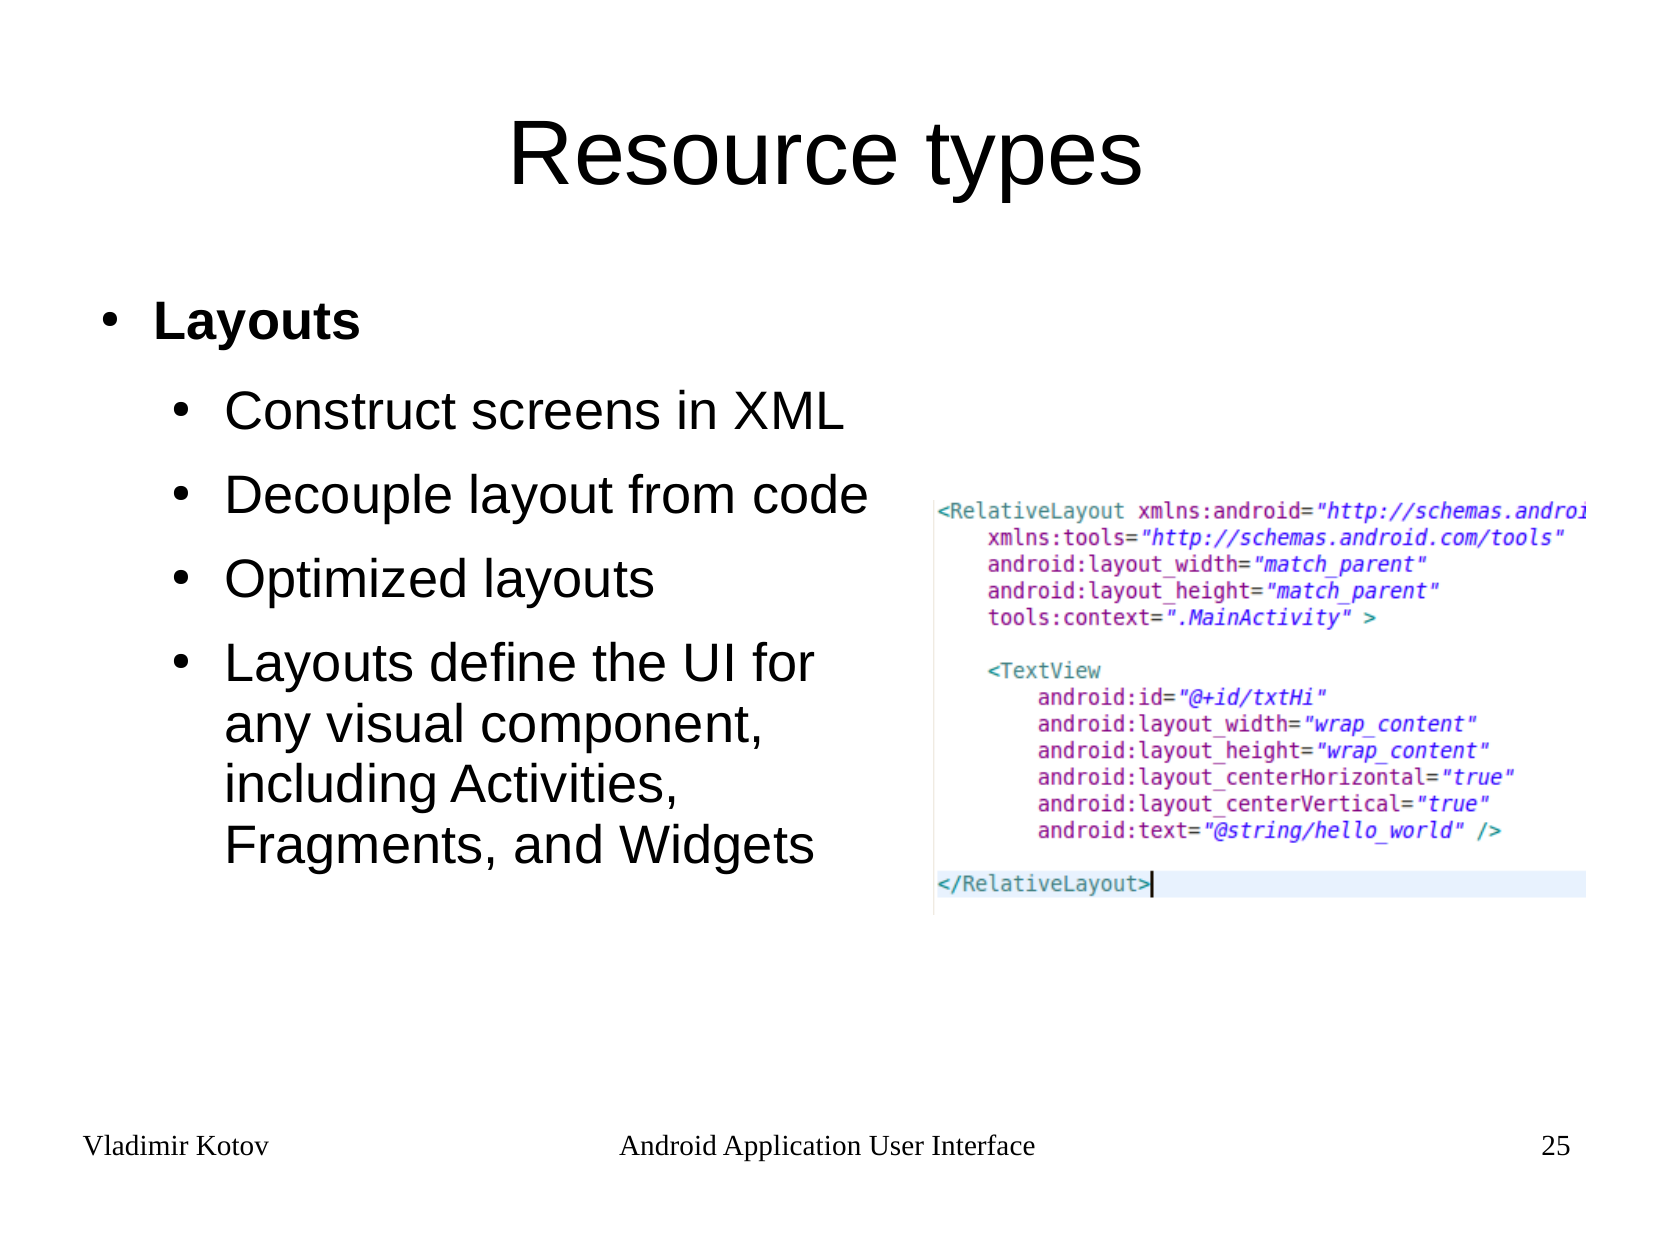

# Resource types
Layouts
Construct screens in XML
Decouple layout from code
Optimized layouts
Layouts define the UI for any visual component, including Activities, Fragments, and Widgets
Vladimir Kotov
Android Application User Interface
25